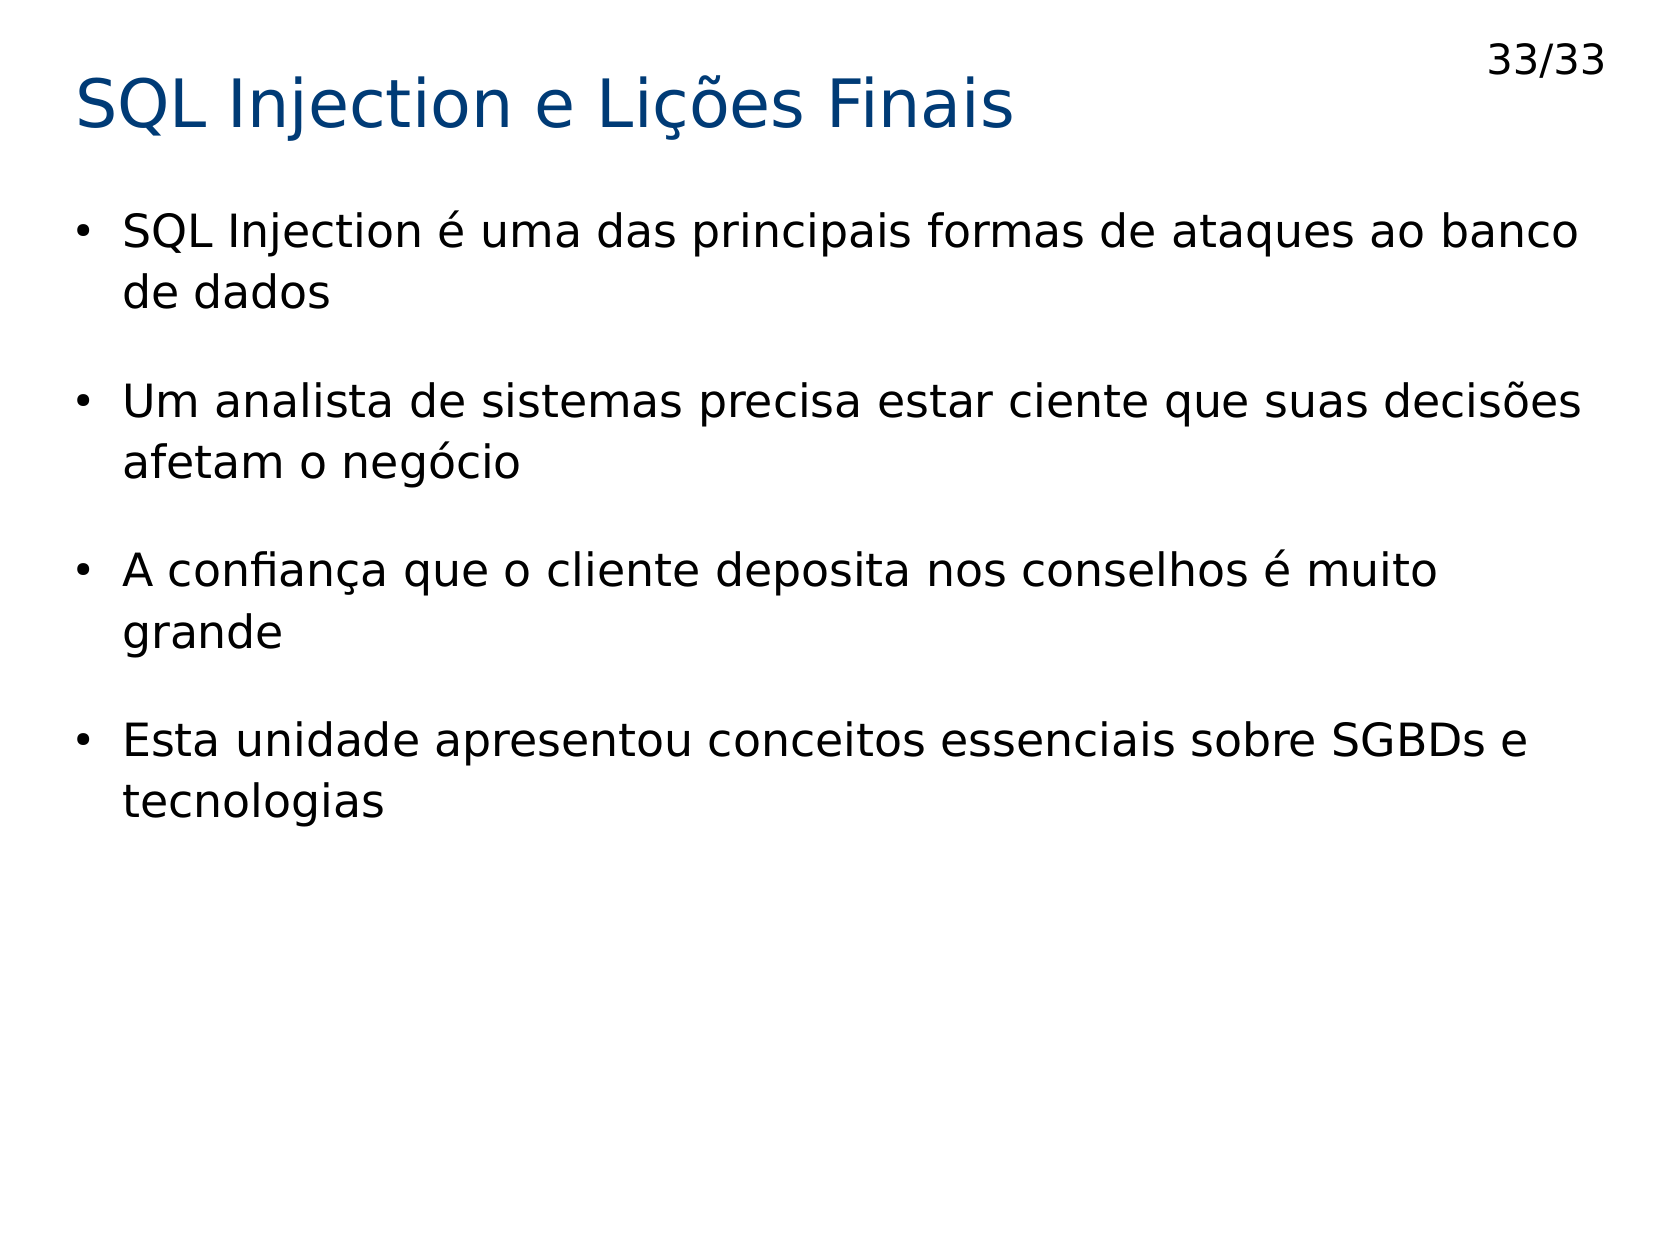

# SQL Injection e Lições Finais
33
SQL Injection é uma das principais formas de ataques ao banco de dados
Um analista de sistemas precisa estar ciente que suas decisões afetam o negócio
A confiança que o cliente deposita nos conselhos é muito grande
Esta unidade apresentou conceitos essenciais sobre SGBDs e tecnologias